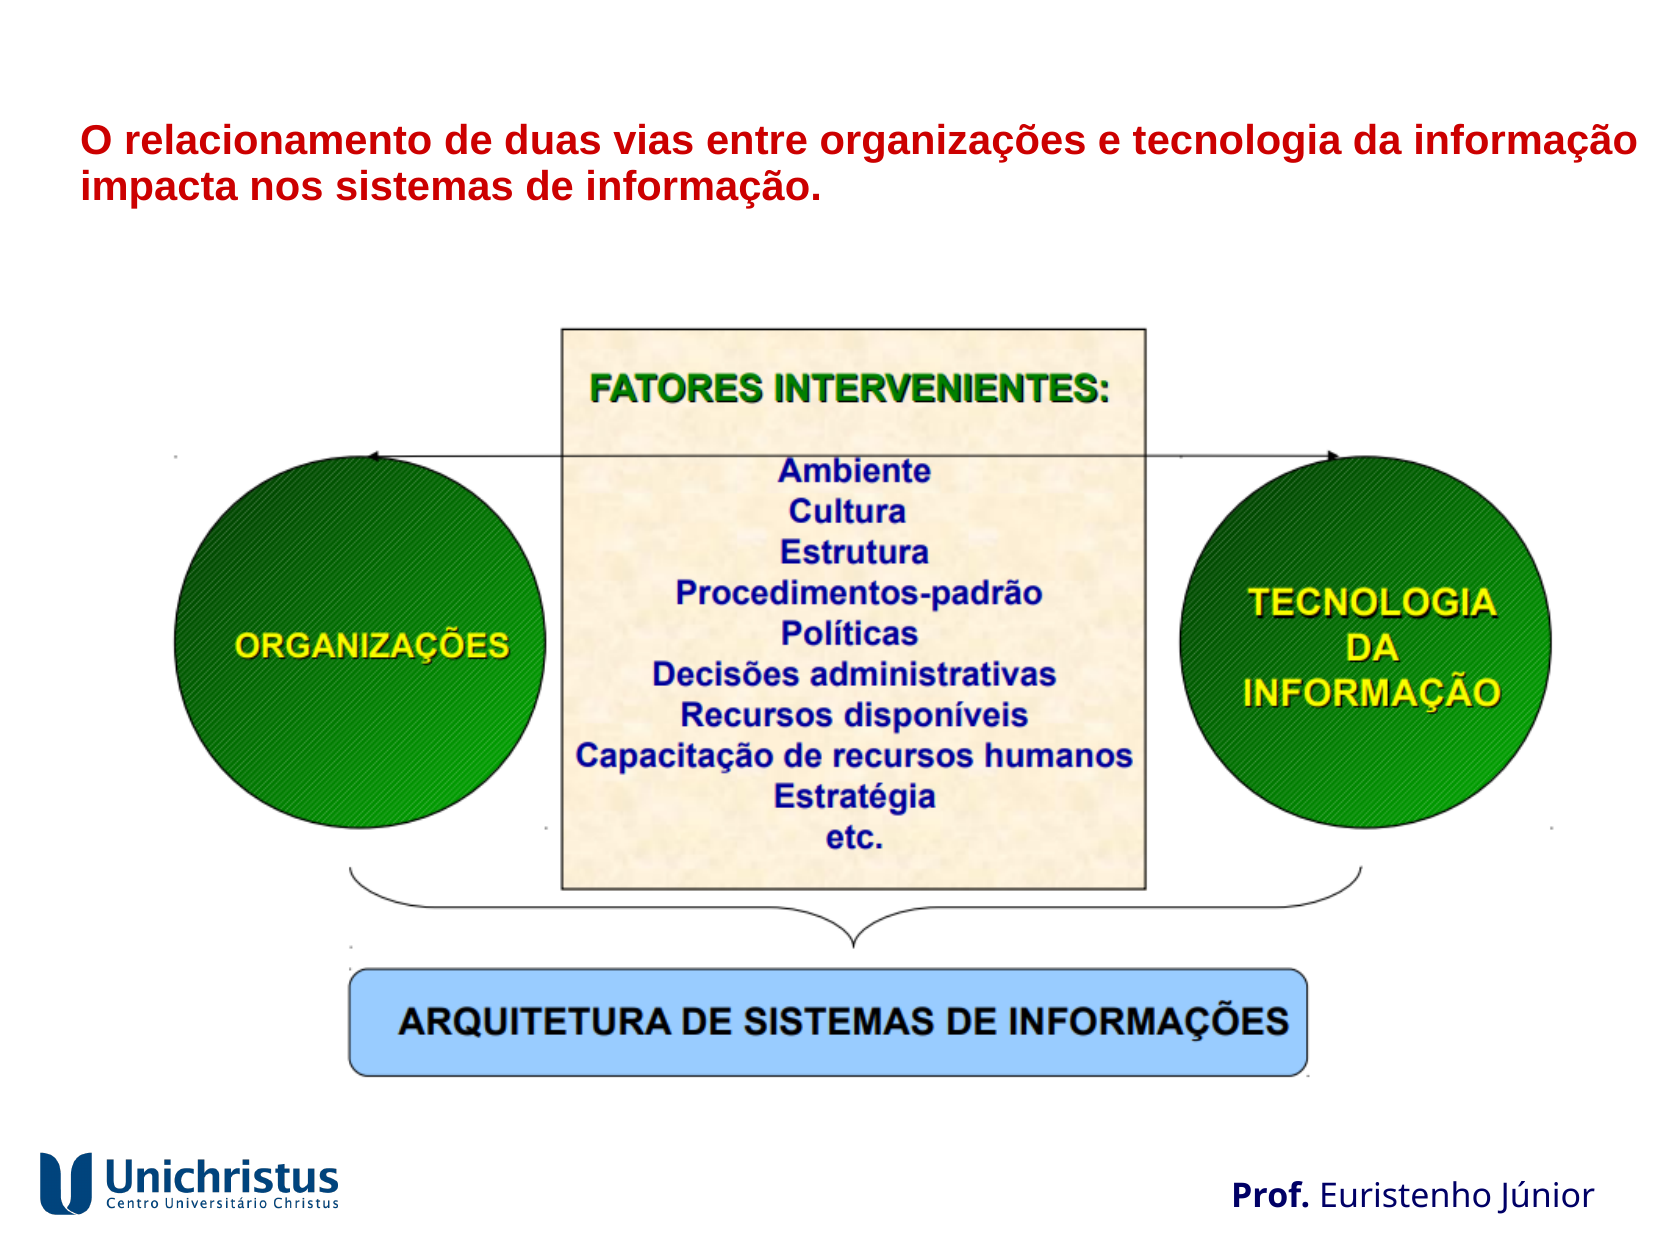

O relacionamento de duas vias entre organizações e tecnologia da informação
impacta nos sistemas de informação.
Prof. Euristenho Júnior